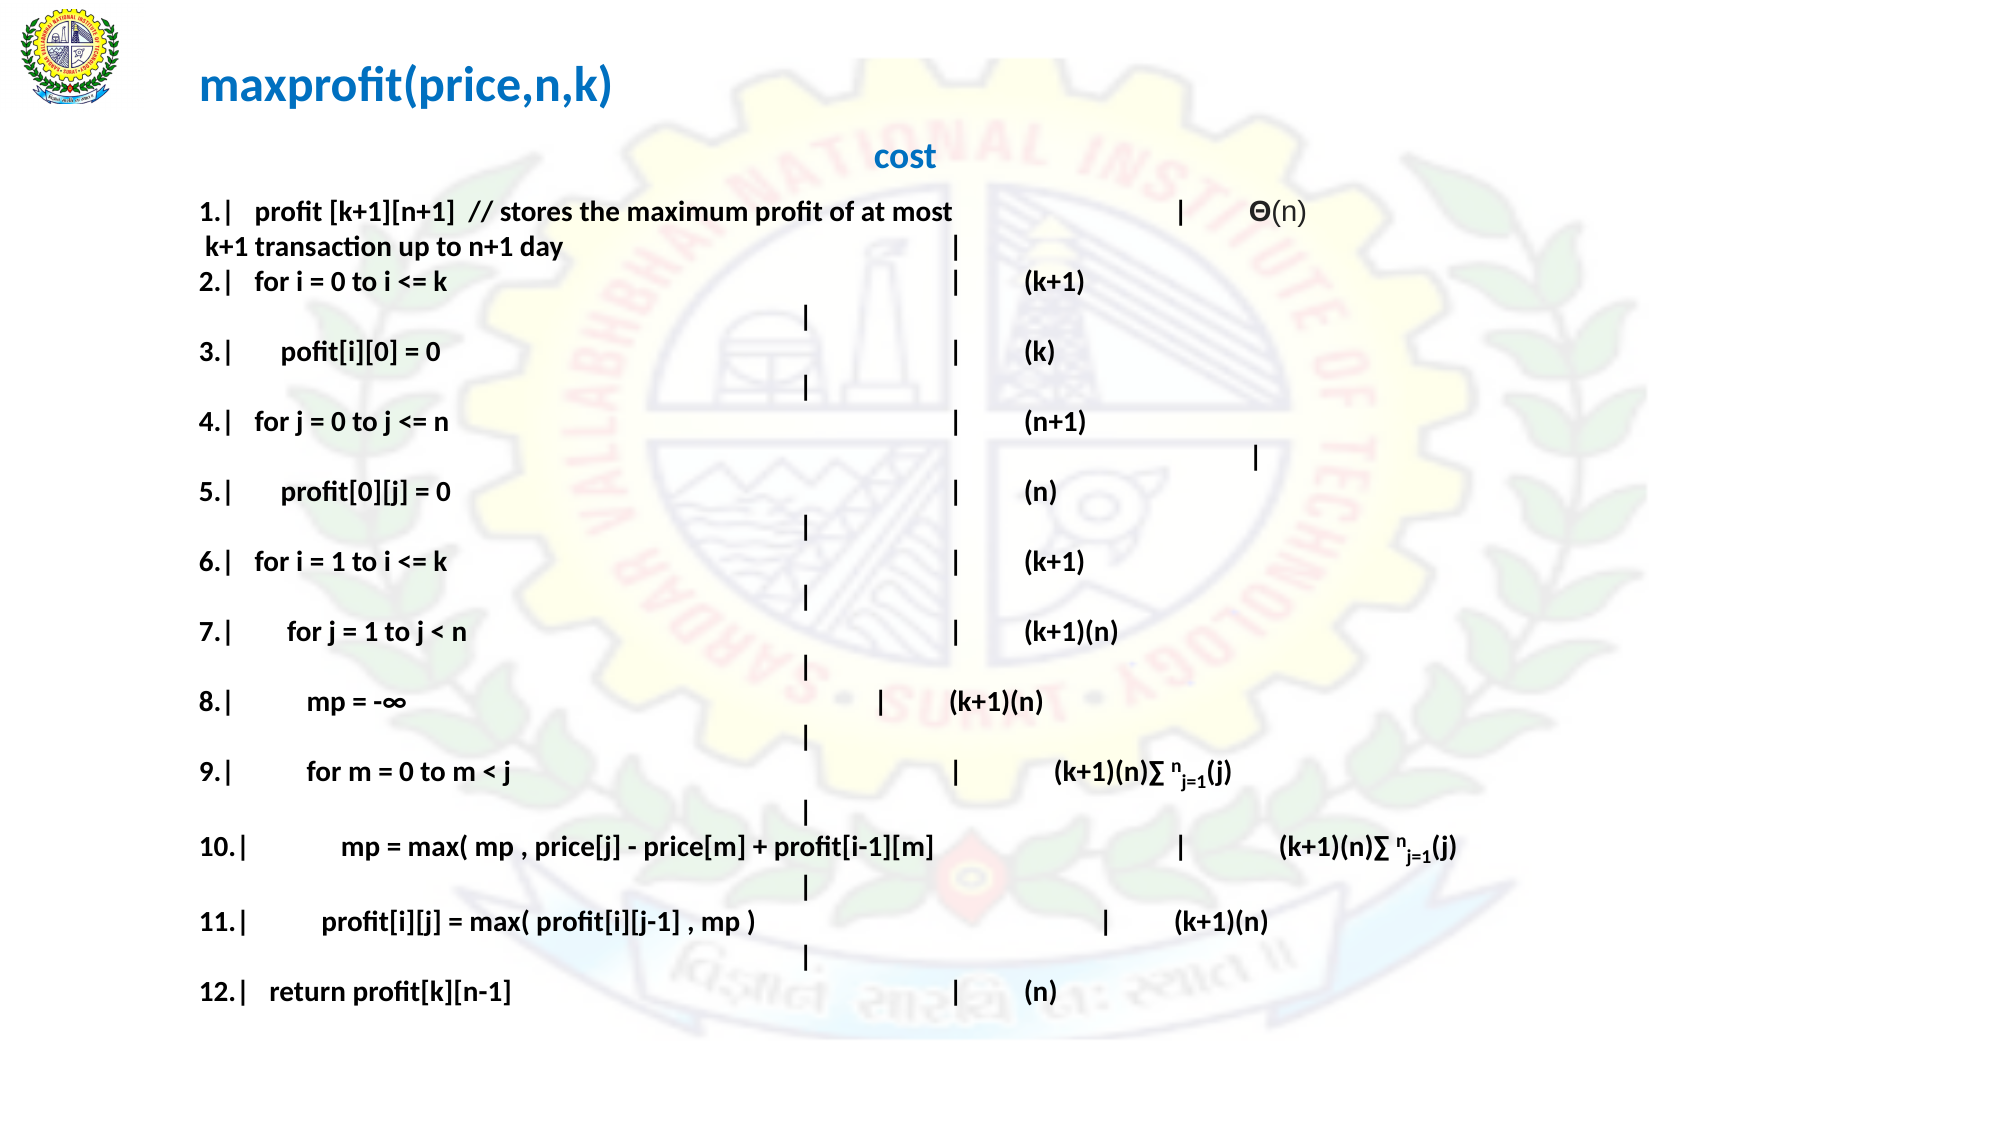

maxprofit(price,n,k)
						 			cost
1.| profit [k+1][n+1] // stores the maximum profit of at most			|	Θ(n)
 k+1 transaction up to n+1 day						|
2.| for i = 0 to i <= k							|	(k+1)
								|
3.| pofit[i][0] = 0							|	(k)
								|
4.| for j = 0 to j <= n							|	(n+1)
 			|
5.| profit[0][j] = 0							|	(n)
								|
6.| for i = 1 to i <= k							|	(k+1)
								|
7.| for j = 1 to j < n							|	(k+1)(n)
								|
8.| mp = -∞							|	(k+1)(n)
								|
9.| for m = 0 to m < j						| (k+1)(n)∑ nj=1(j)
								|
10.| mp = max( mp , price[j] - price[m] + profit[i-1][m]				| (k+1)(n)∑ nj=1(j)
								|
11.| profit[i][j] = max( profit[i][j-1] , mp )					|	(k+1)(n)
								|
12.| return profit[k][n-1]						|	(n)